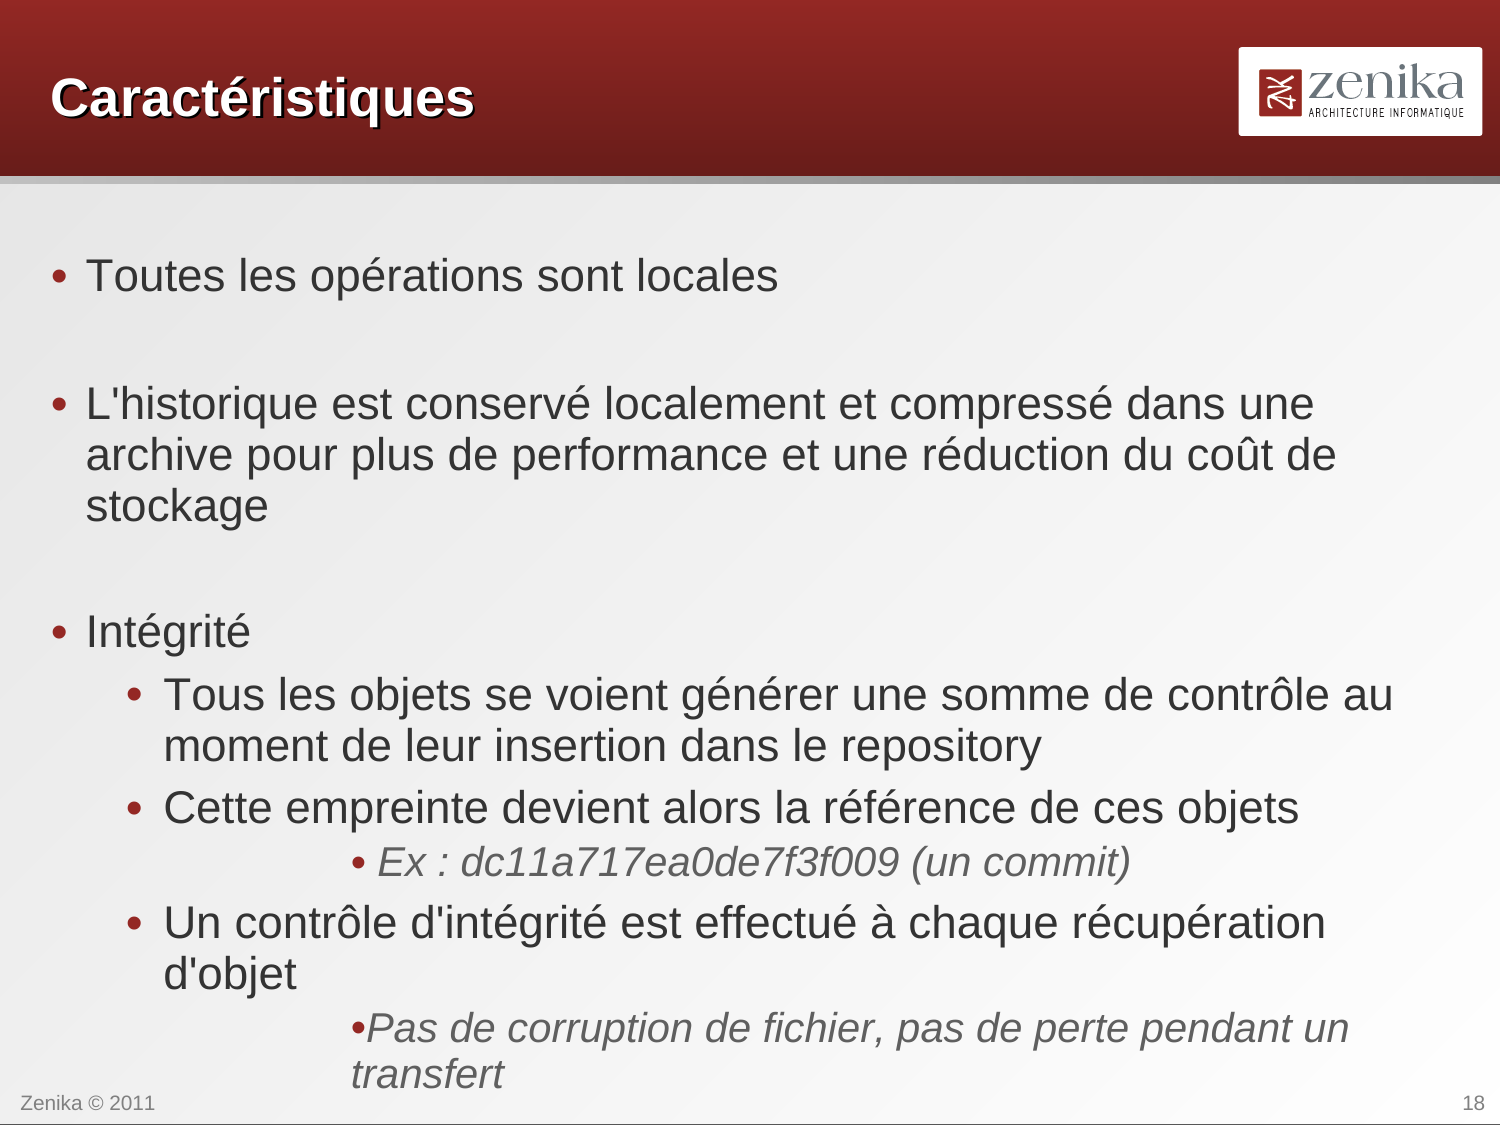

# Caractéristiques
Toutes les opérations sont locales
L'historique est conservé localement et compressé dans une archive pour plus de performance et une réduction du coût de stockage
Intégrité
Tous les objets se voient générer une somme de contrôle au moment de leur insertion dans le repository
Cette empreinte devient alors la référence de ces objets
 Ex : dc11a717ea0de7f3f009 (un commit)
Un contrôle d'intégrité est effectué à chaque récupération d'objet
Pas de corruption de fichier, pas de perte pendant un transfert